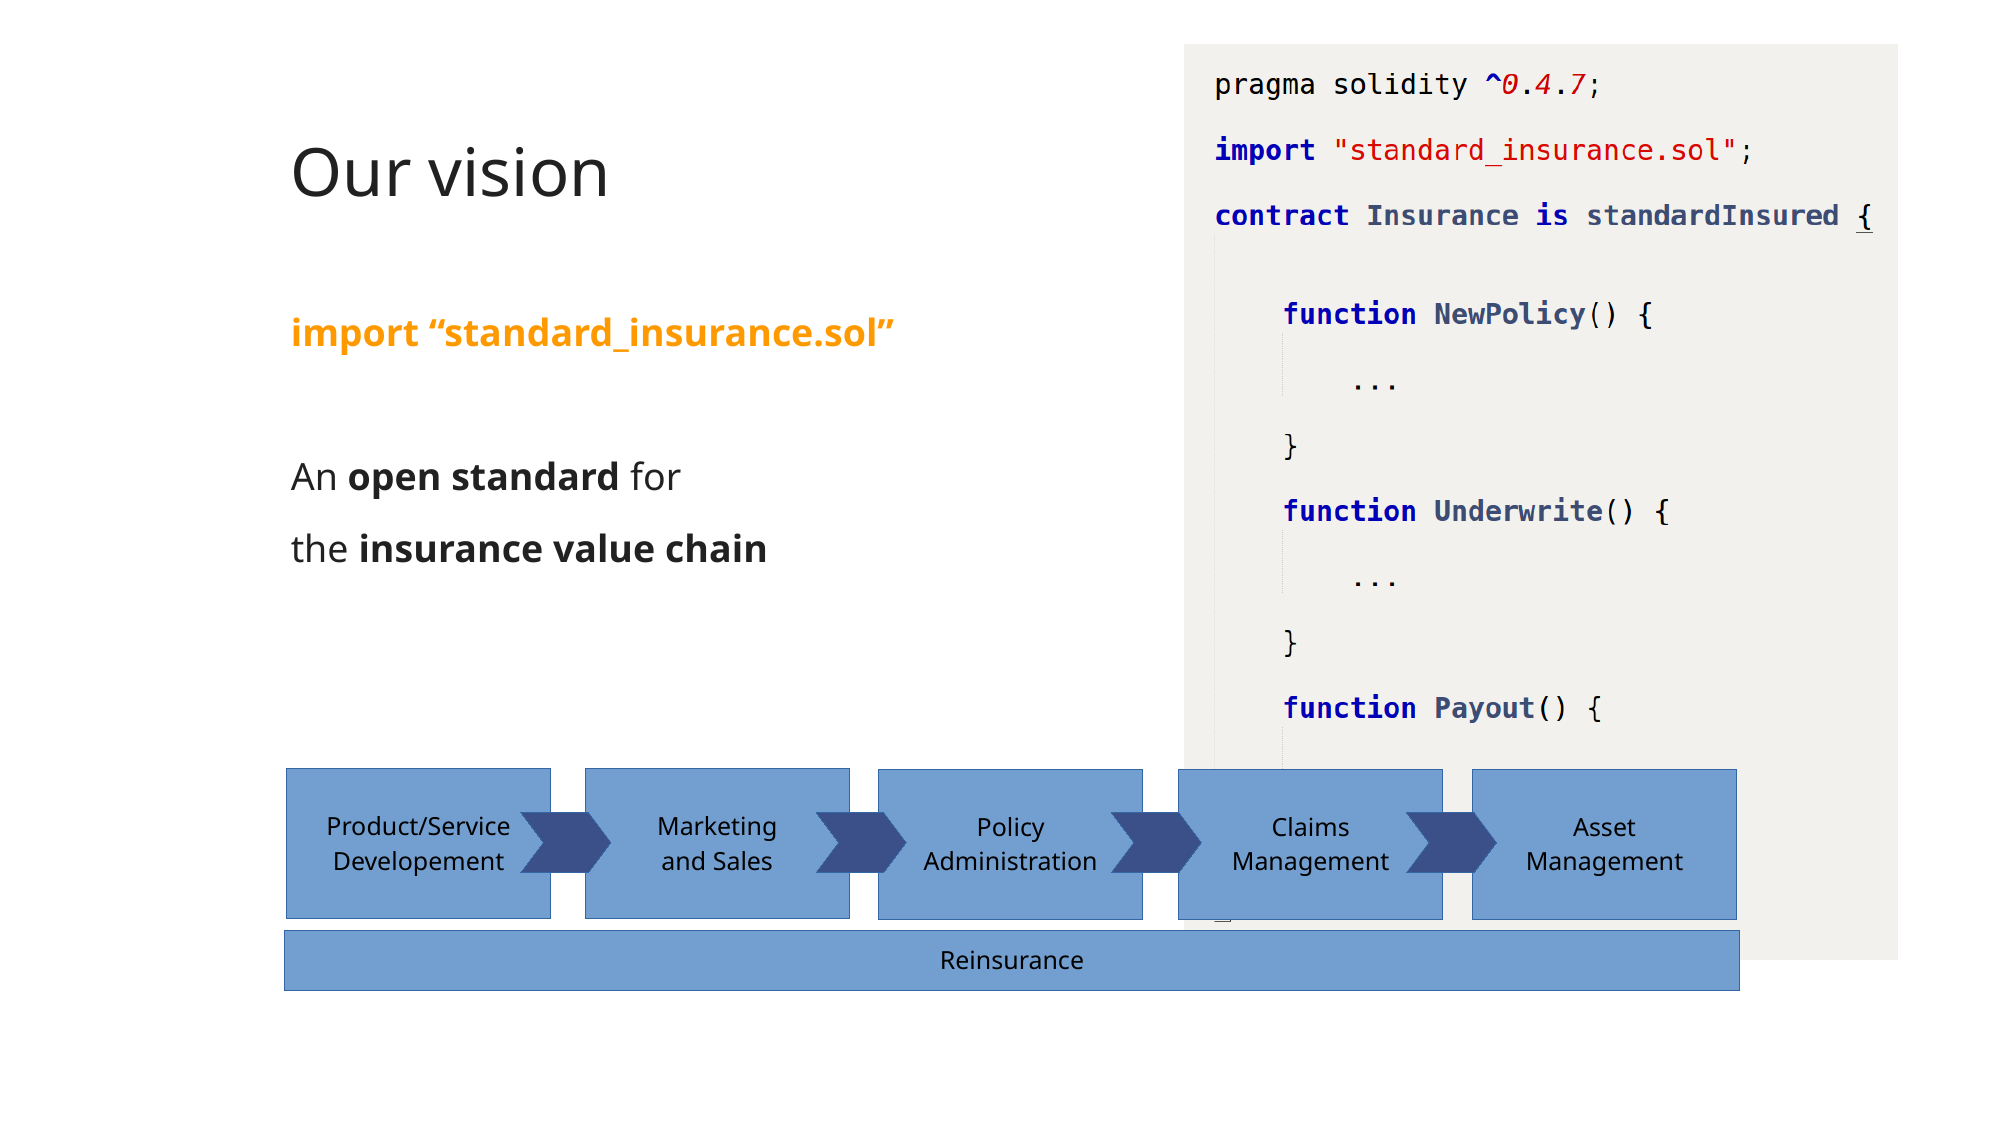

Our vision
import “standard_insurance.sol”
An open standard for
the insurance value chain
Product/Service Developement
Marketing
and Sales
Policy
Administration
Claims
Management
Asset
Management
Reinsurance